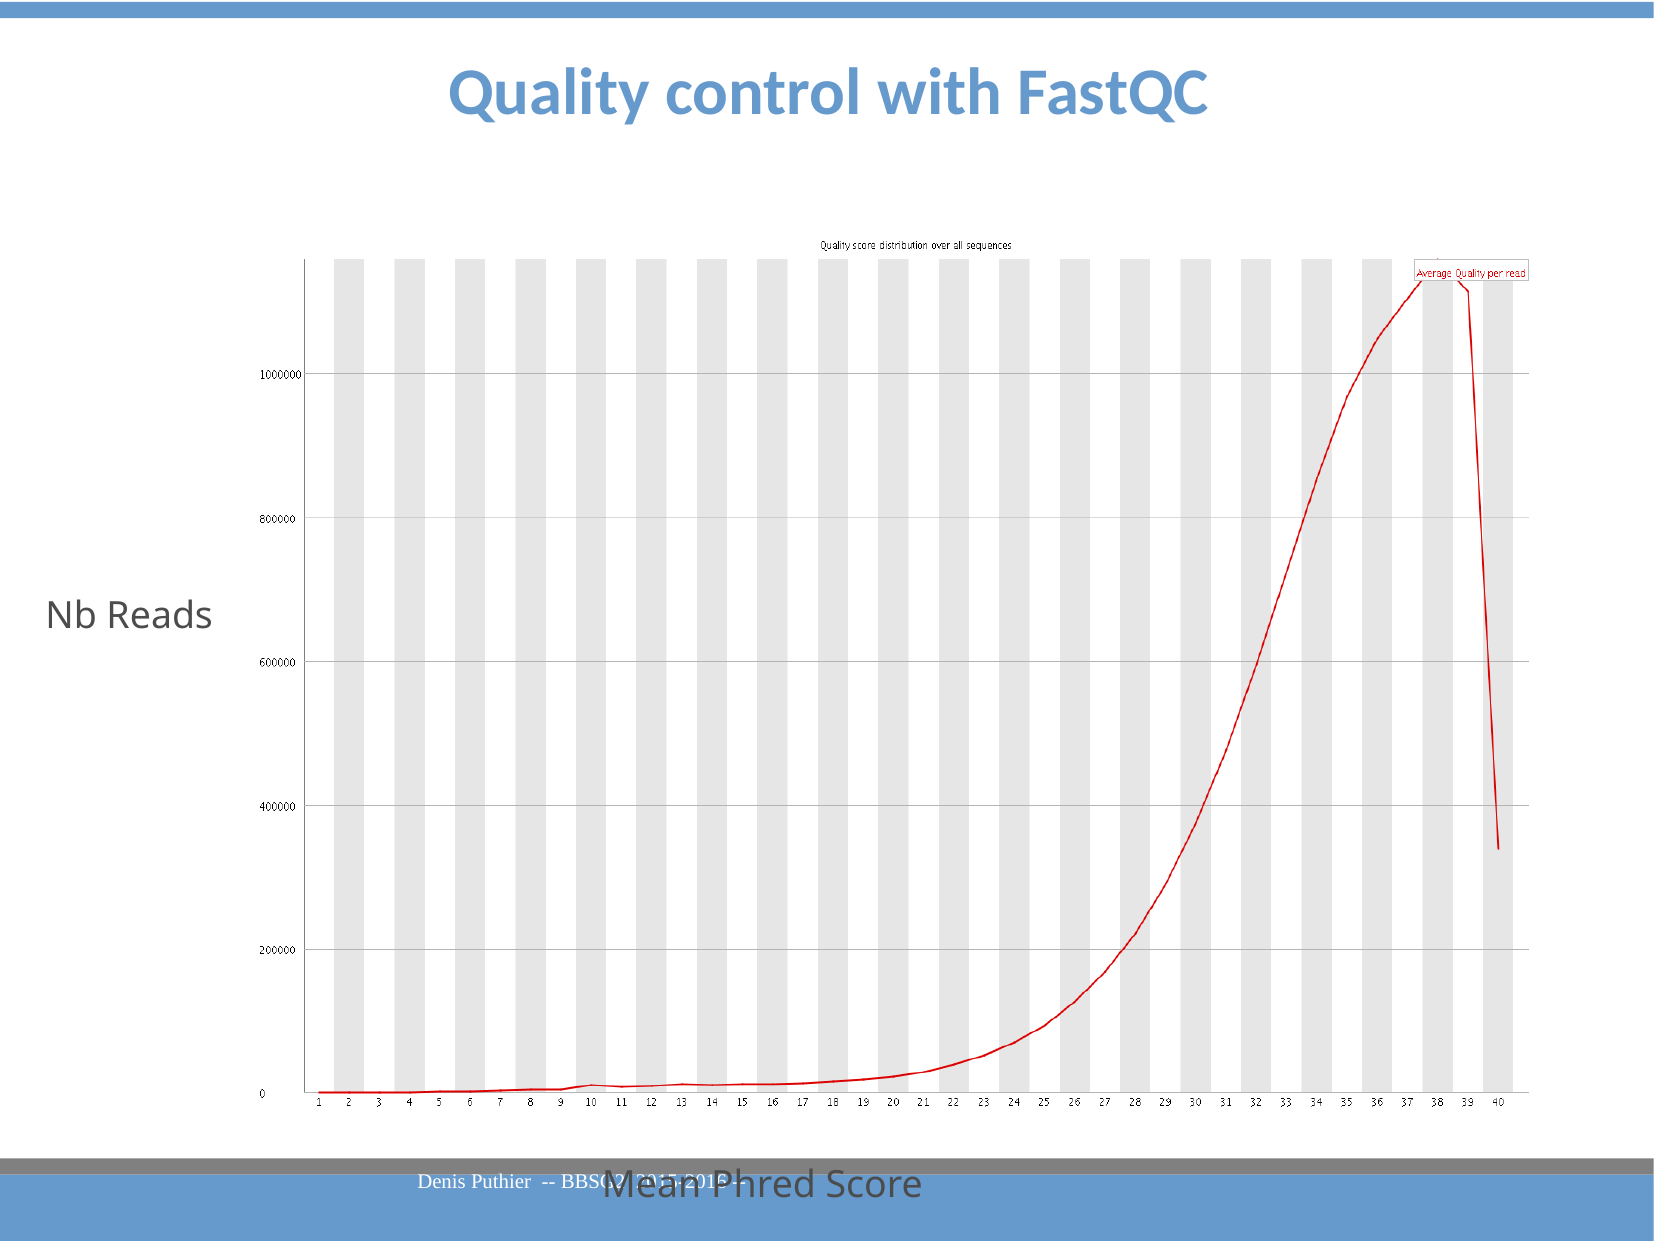

# Quality control with FastQC
Nb Reads
Mean Phred Score